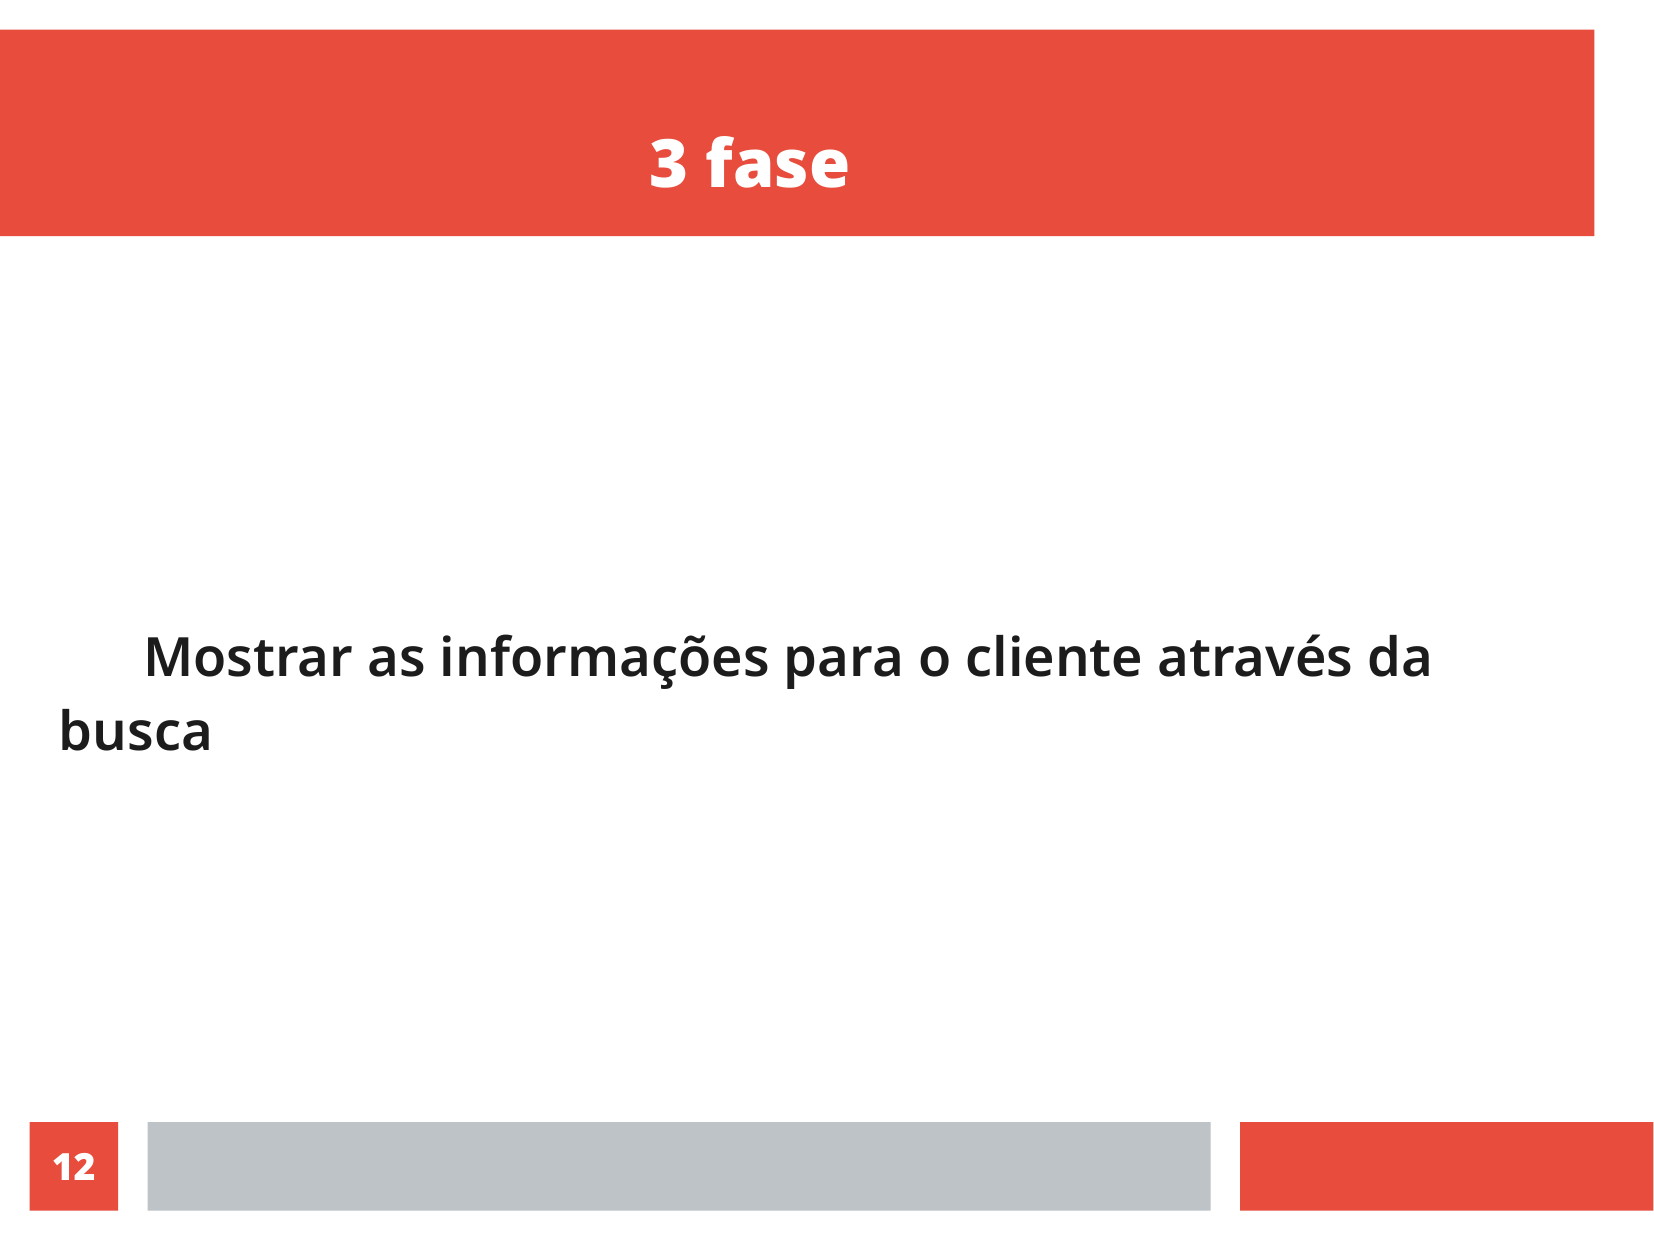

# 3 fase
 Mostrar as informações para o cliente através da busca
12